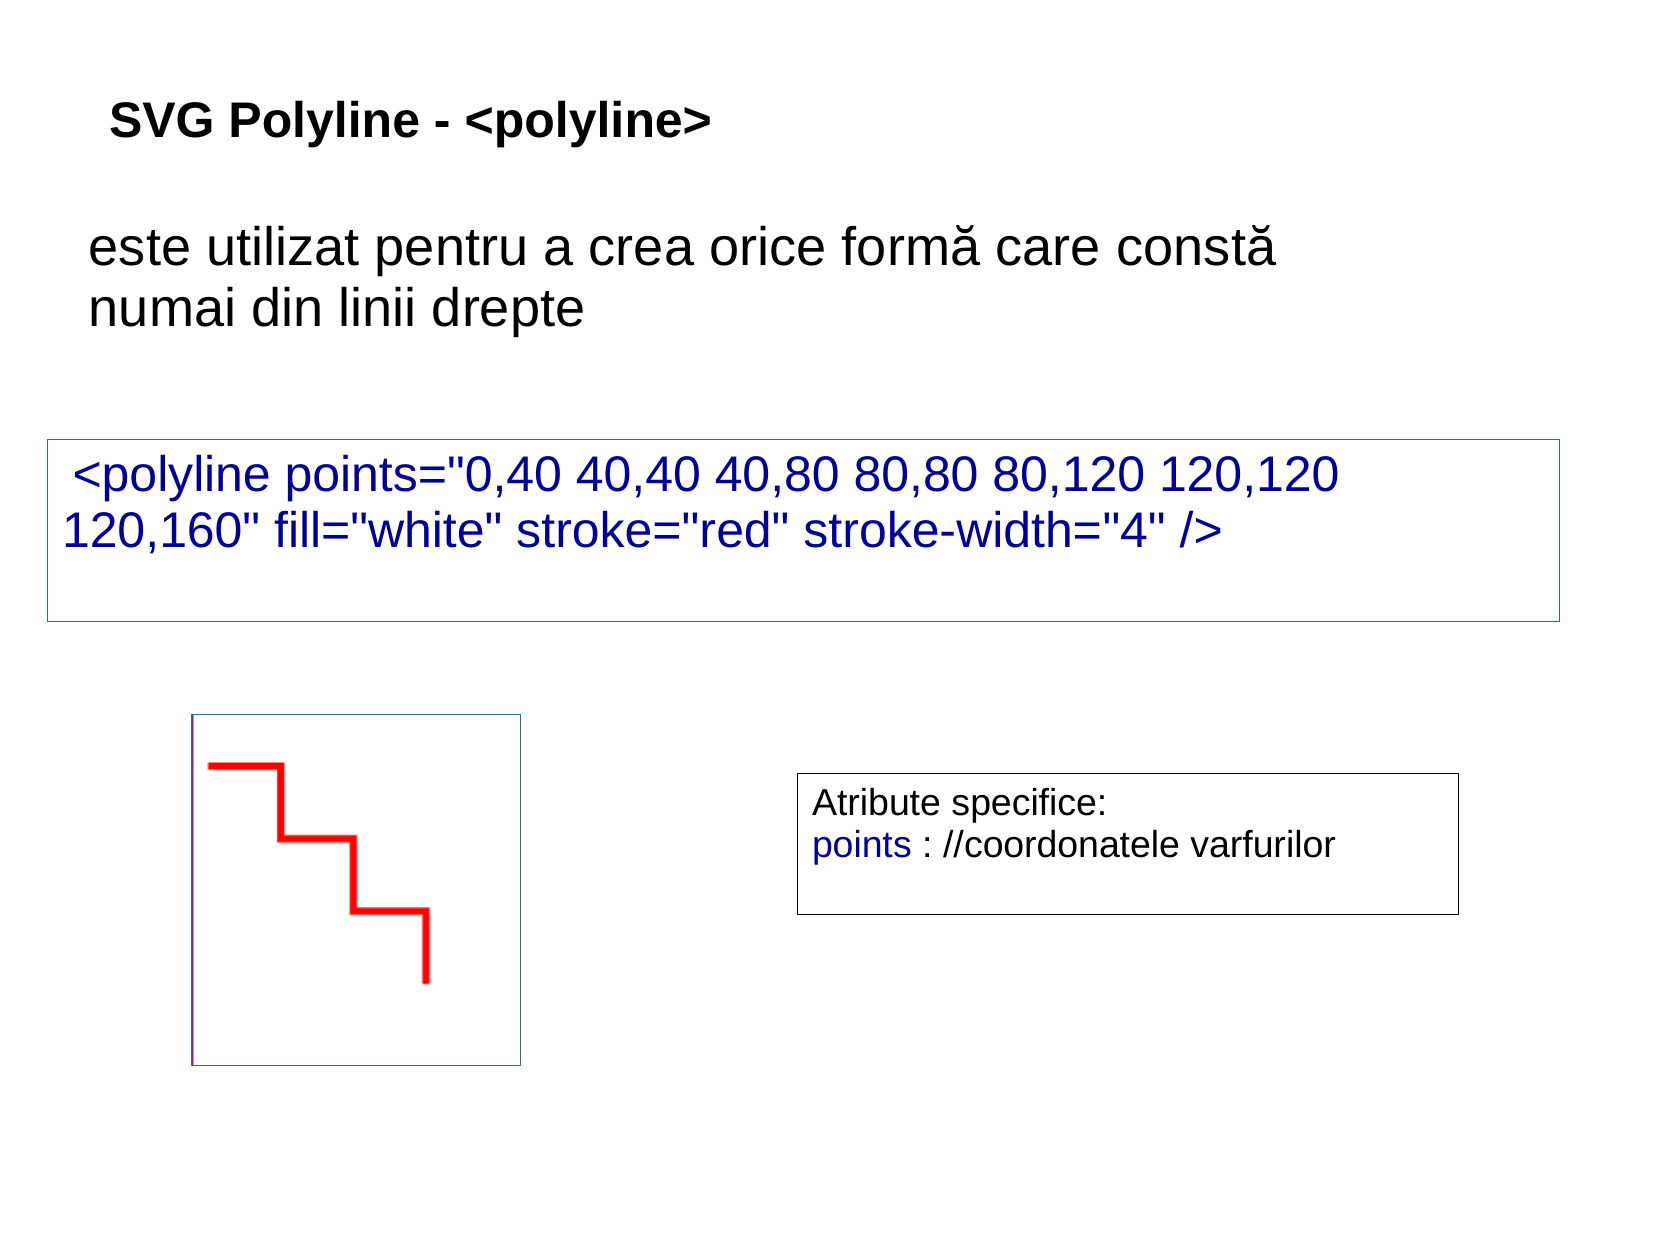

SVG Polyline - <polyline>
este utilizat pentru a crea orice formă care constă numai din linii drepte
 <polyline points="0,40 40,40 40,80 80,80 80,120 120,120 120,160" fill="white" stroke="red" stroke-width="4" />
Atribute specifice:
points : //coordonatele varfurilor